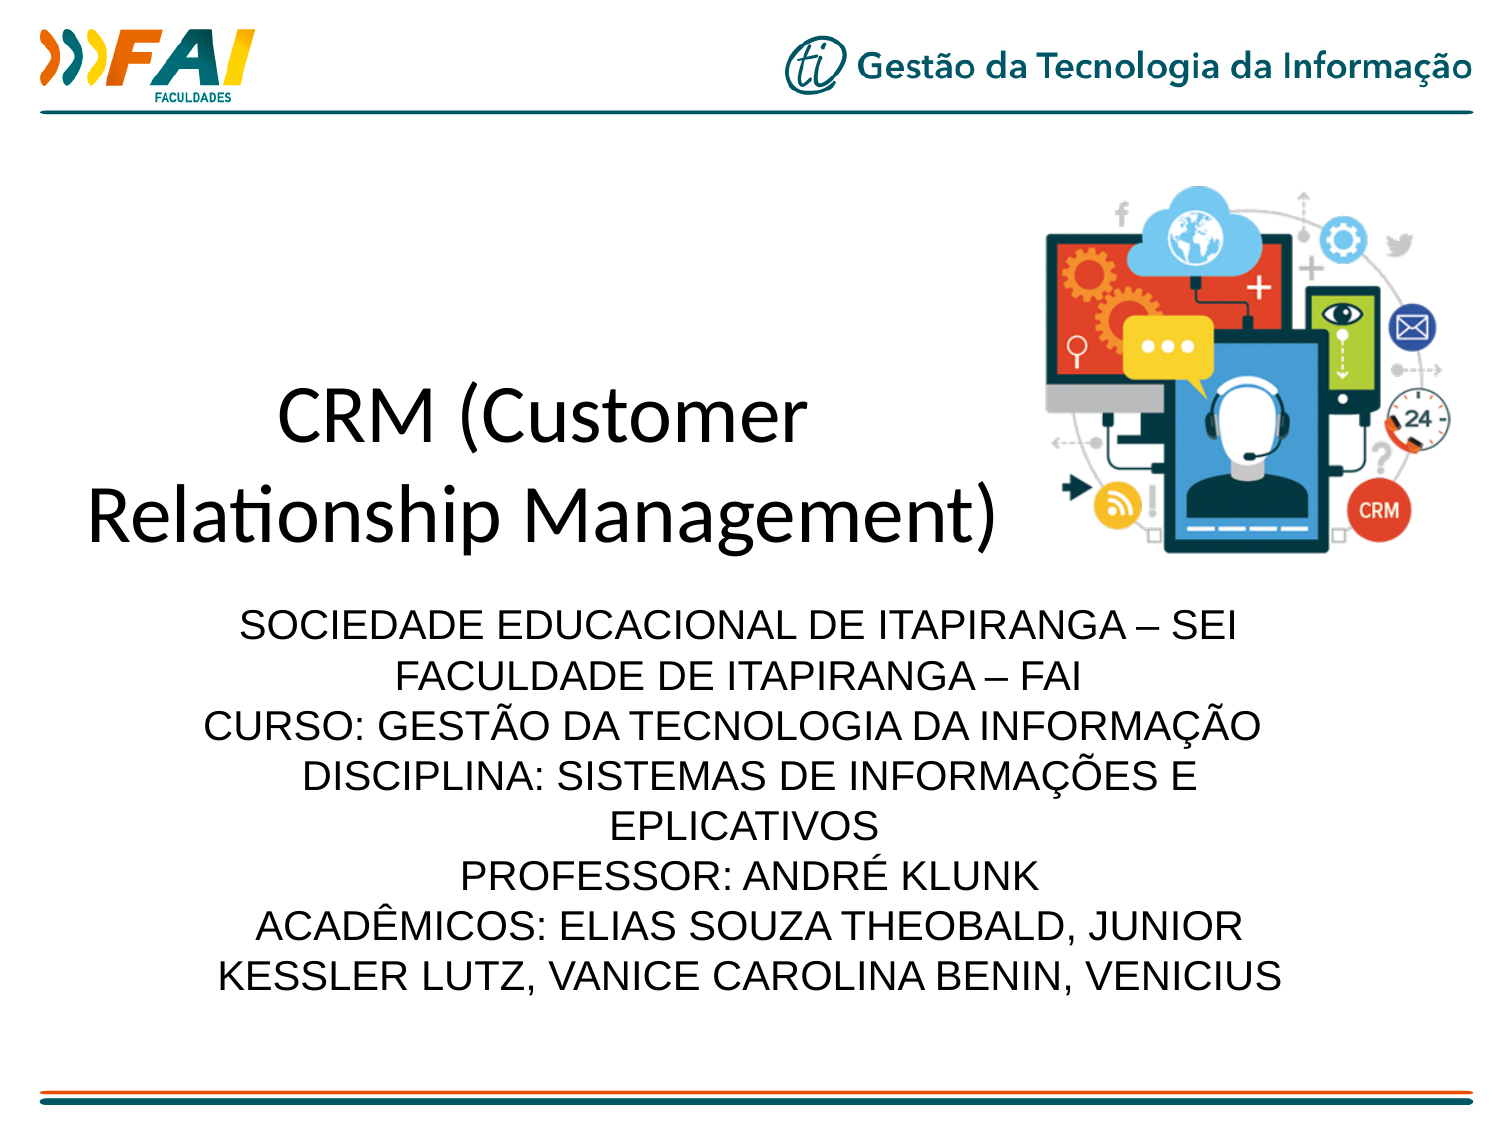

# CRM (Customer Relationship Management)
SOCIEDADE EDUCACIONAL DE ITAPIRANGA – SEI
FACULDADE DE ITAPIRANGA – FAI
CURSO: GESTÃO DA TECNOLOGIA DA INFORMAÇÃO
DISCIPLINA: SISTEMAS DE INFORMAÇÕES E EPLICATIVOS
PROFESSOR: ANDRÉ KLUNK
ACADÊMICOS: ELIAS SOUZA THEOBALD, JUNIOR KESSLER LUTZ, VANICE CAROLINA BENIN, VENICIUS